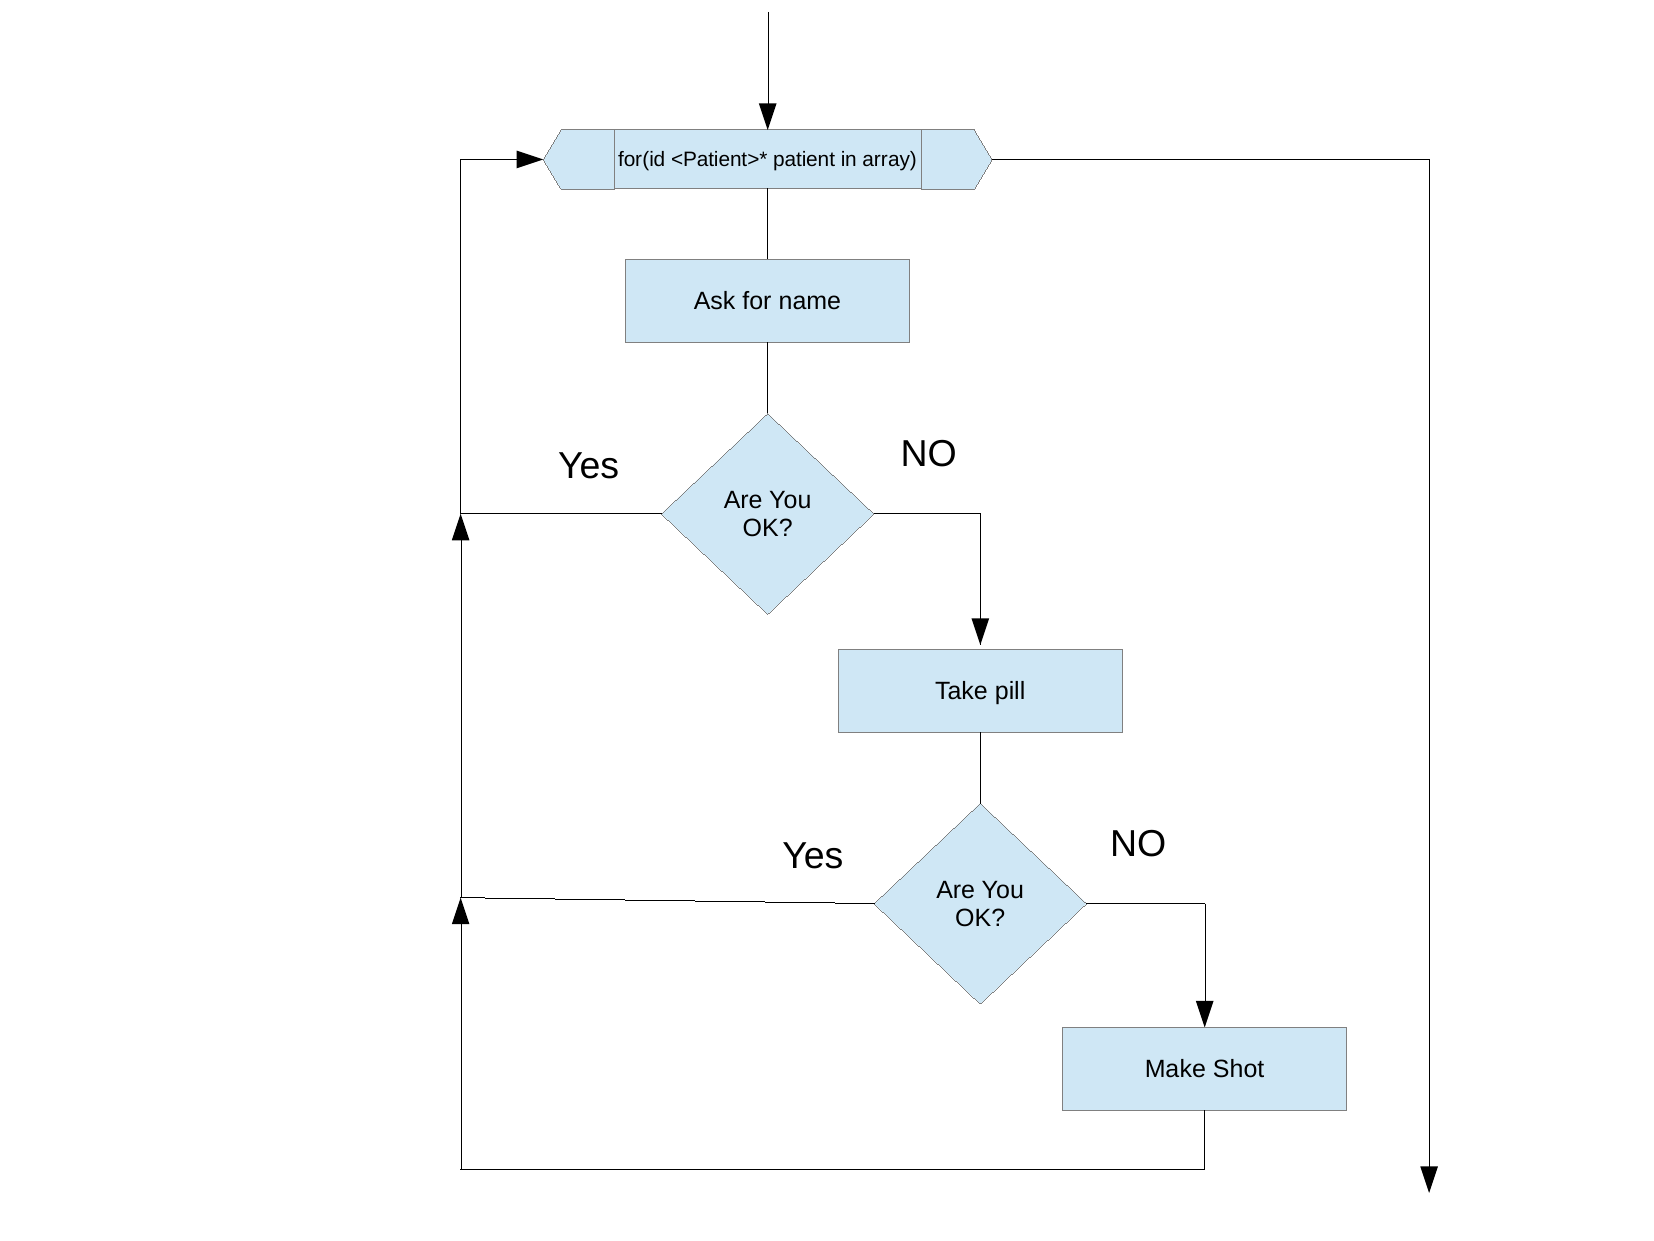

for(id <Patient>* patient in array)
Ask for name
Are You
OK?
NO
Yes
Take pill
Are You
OK?
NO
Yes
Make Shot